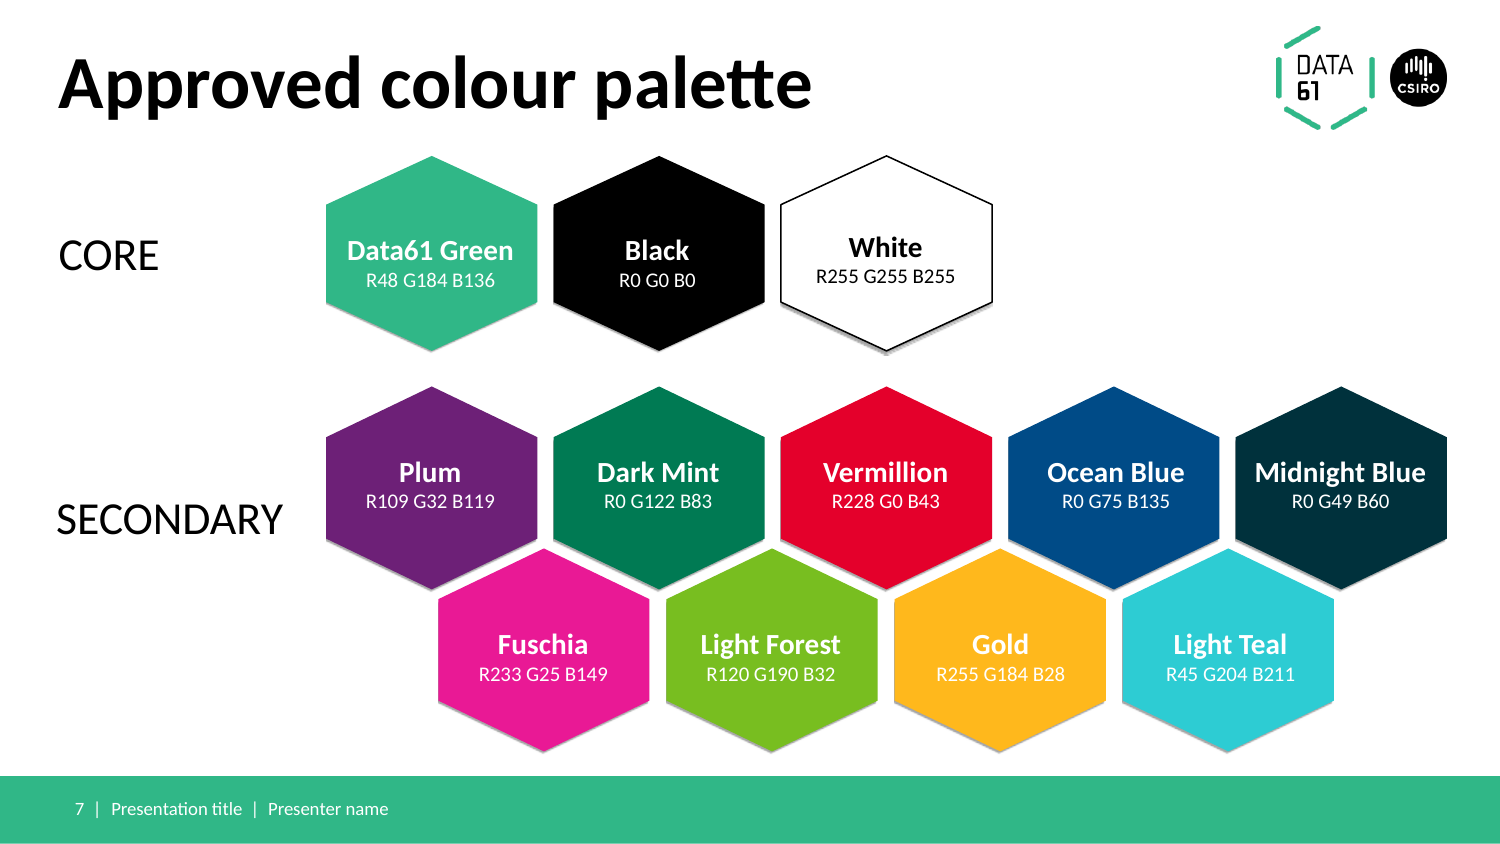

# Approved colour palette
Data61 Green
R48 G184 B136
Black
R0 G0 B0
White
R255 G255 B255
CORE
Plum
R109 G32 B119
Dark Mint
R0 G122 B83
Vermillion
R228 G0 B43
Ocean Blue
R0 G75 B135
Midnight Blue
R0 G49 B60
SECONDARY
Fuschia
R233 G25 B149
Light Forest
R120 G190 B32
Gold
R255 G184 B28
Light Teal
R45 G204 B211
Presentation title | Presenter name